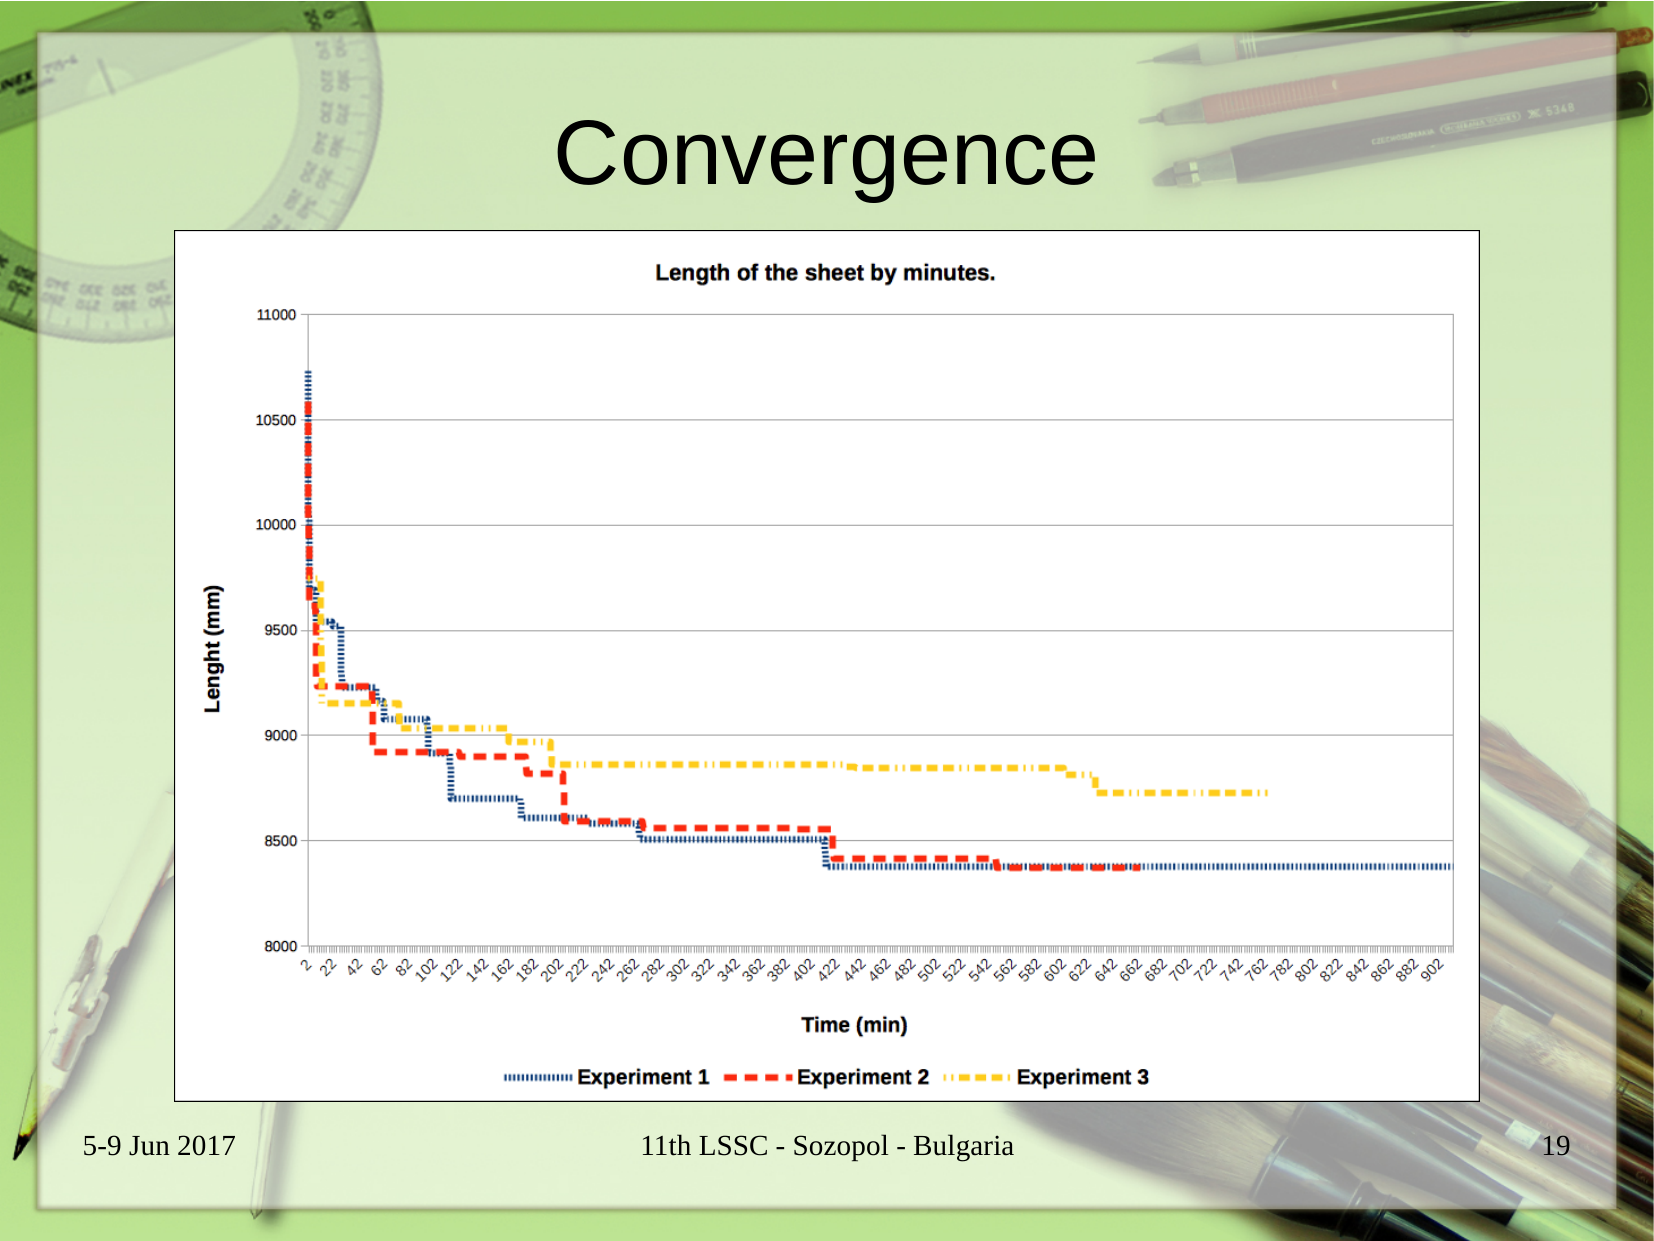

# Convergence
5-9 Jun 2017
11th LSSC - Sozopol - Bulgaria
19